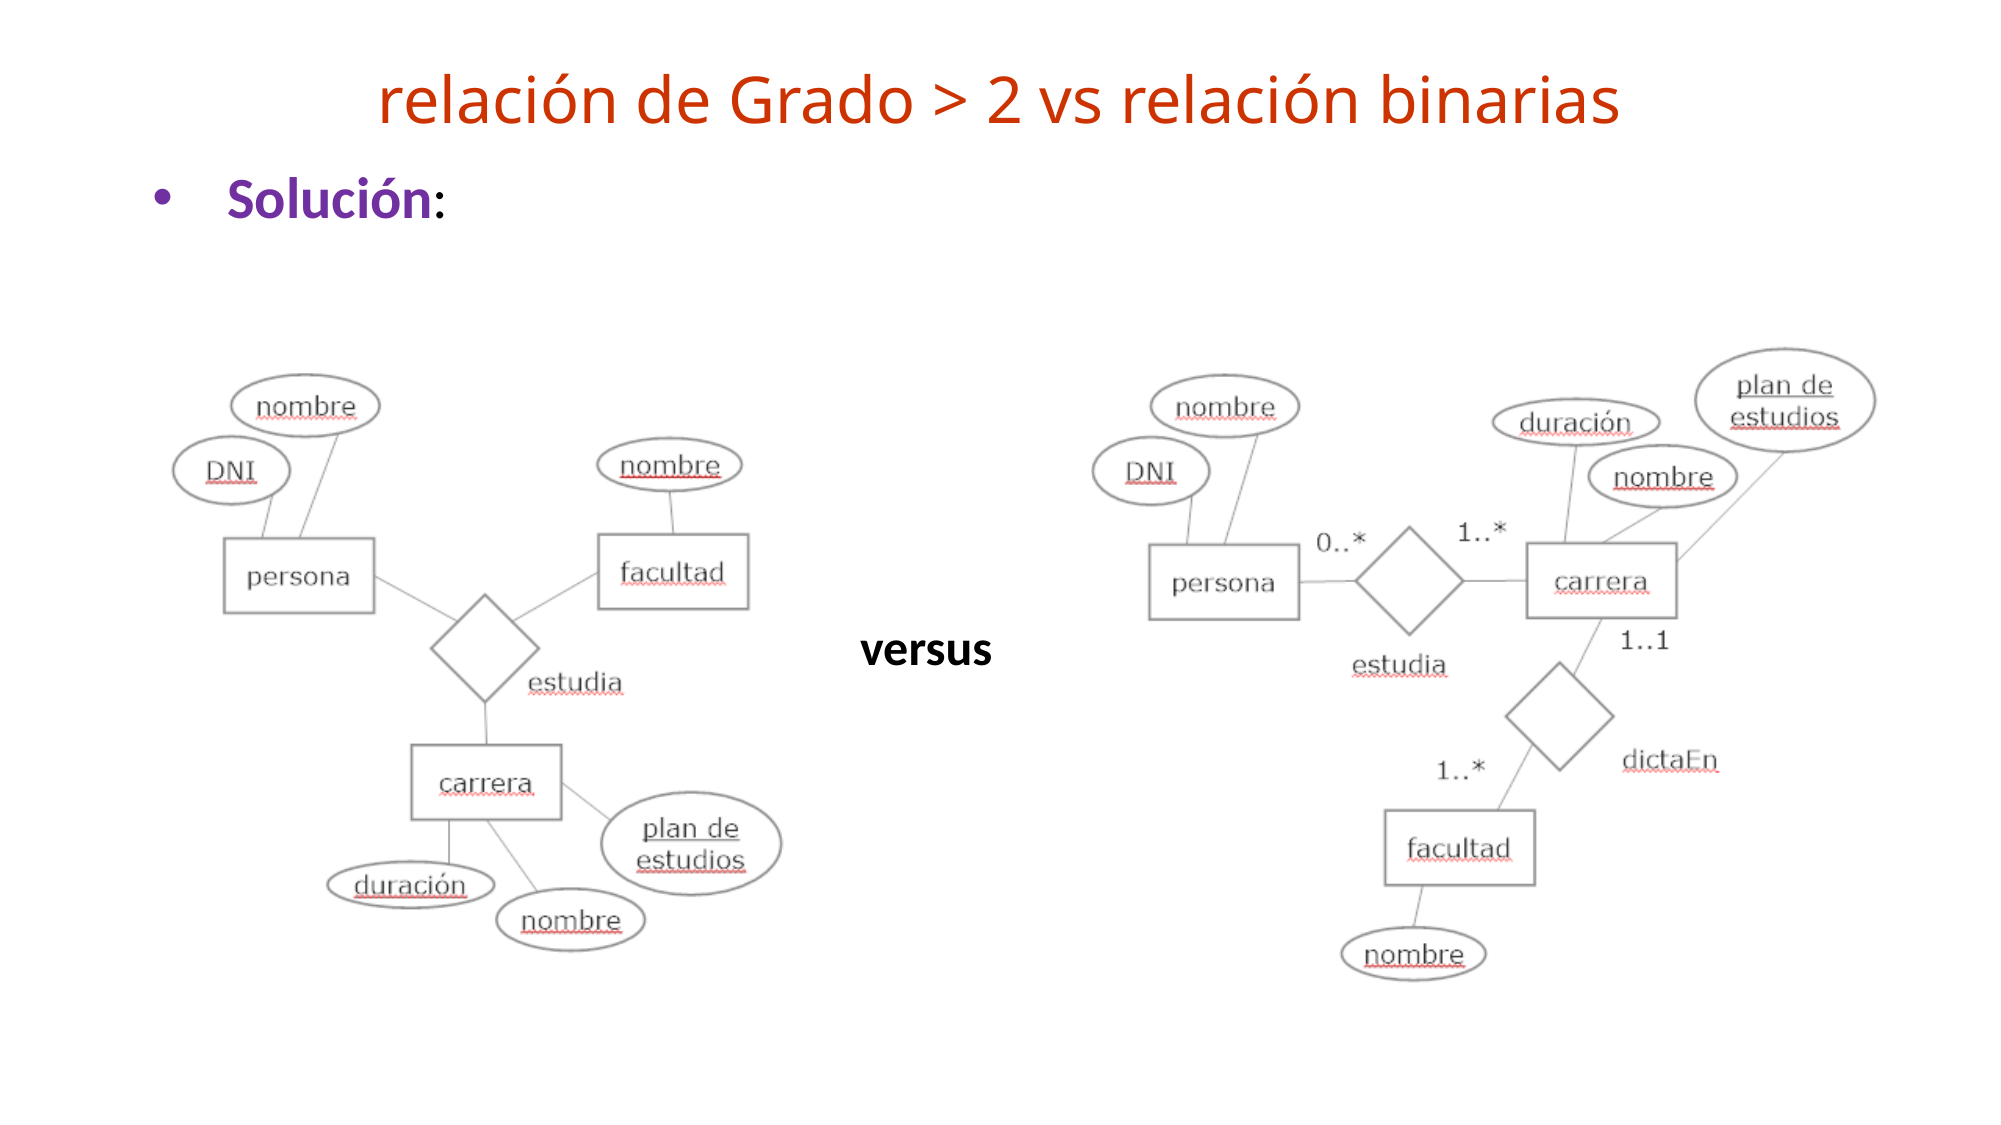

# relación de Grado > 2 vs relación binarias
Solución:
versus